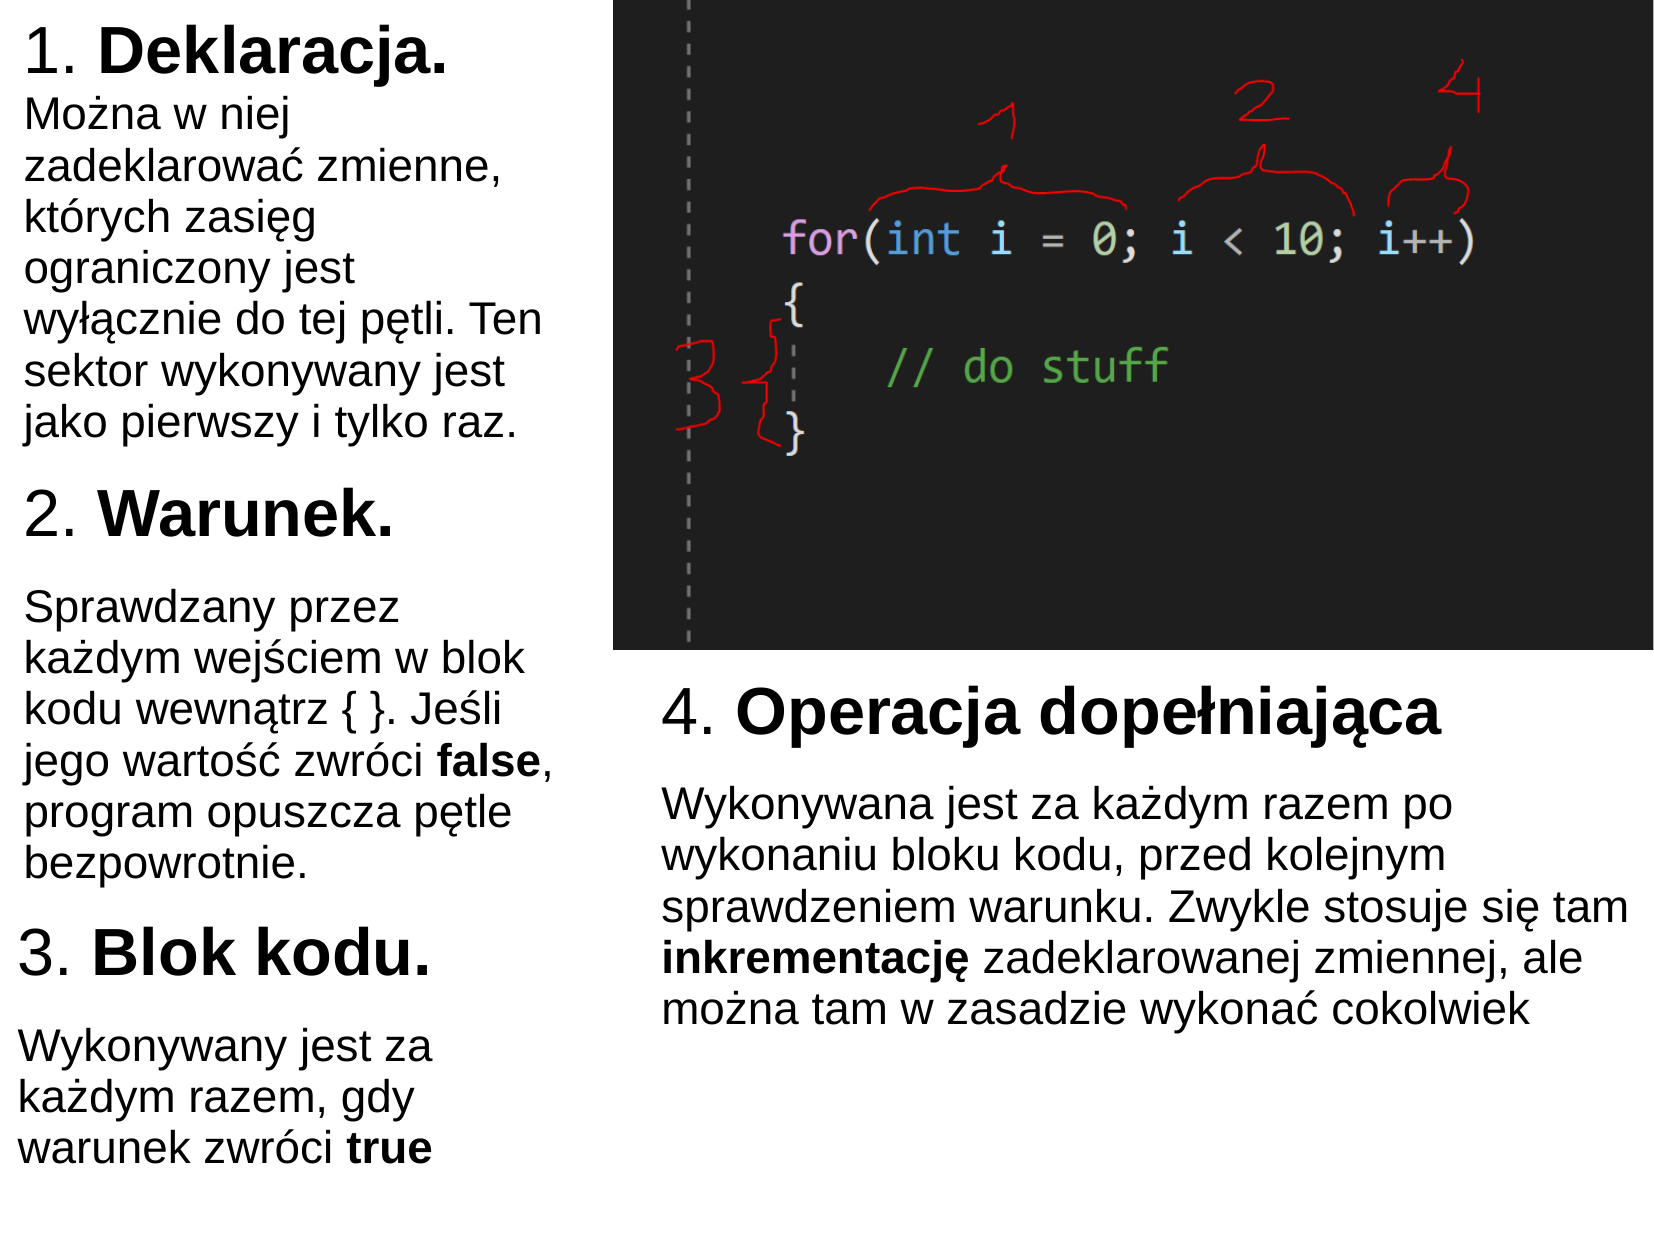

# 1. Deklaracja. Można w niej zadeklarować zmienne, których zasięg ograniczony jest wyłącznie do tej pętli. Ten sektor wykonywany jest jako pierwszy i tylko raz.
2. Warunek.
Sprawdzany przez każdym wejściem w blok kodu wewnątrz { }. Jeśli jego wartość zwróci false, program opuszcza pętle bezpowrotnie.
4. Operacja dopełniająca
Wykonywana jest za każdym razem po wykonaniu bloku kodu, przed kolejnym sprawdzeniem warunku. Zwykle stosuje się tam inkrementację zadeklarowanej zmiennej, ale można tam w zasadzie wykonać cokolwiek
3. Blok kodu.
Wykonywany jest za każdym razem, gdy warunek zwróci true